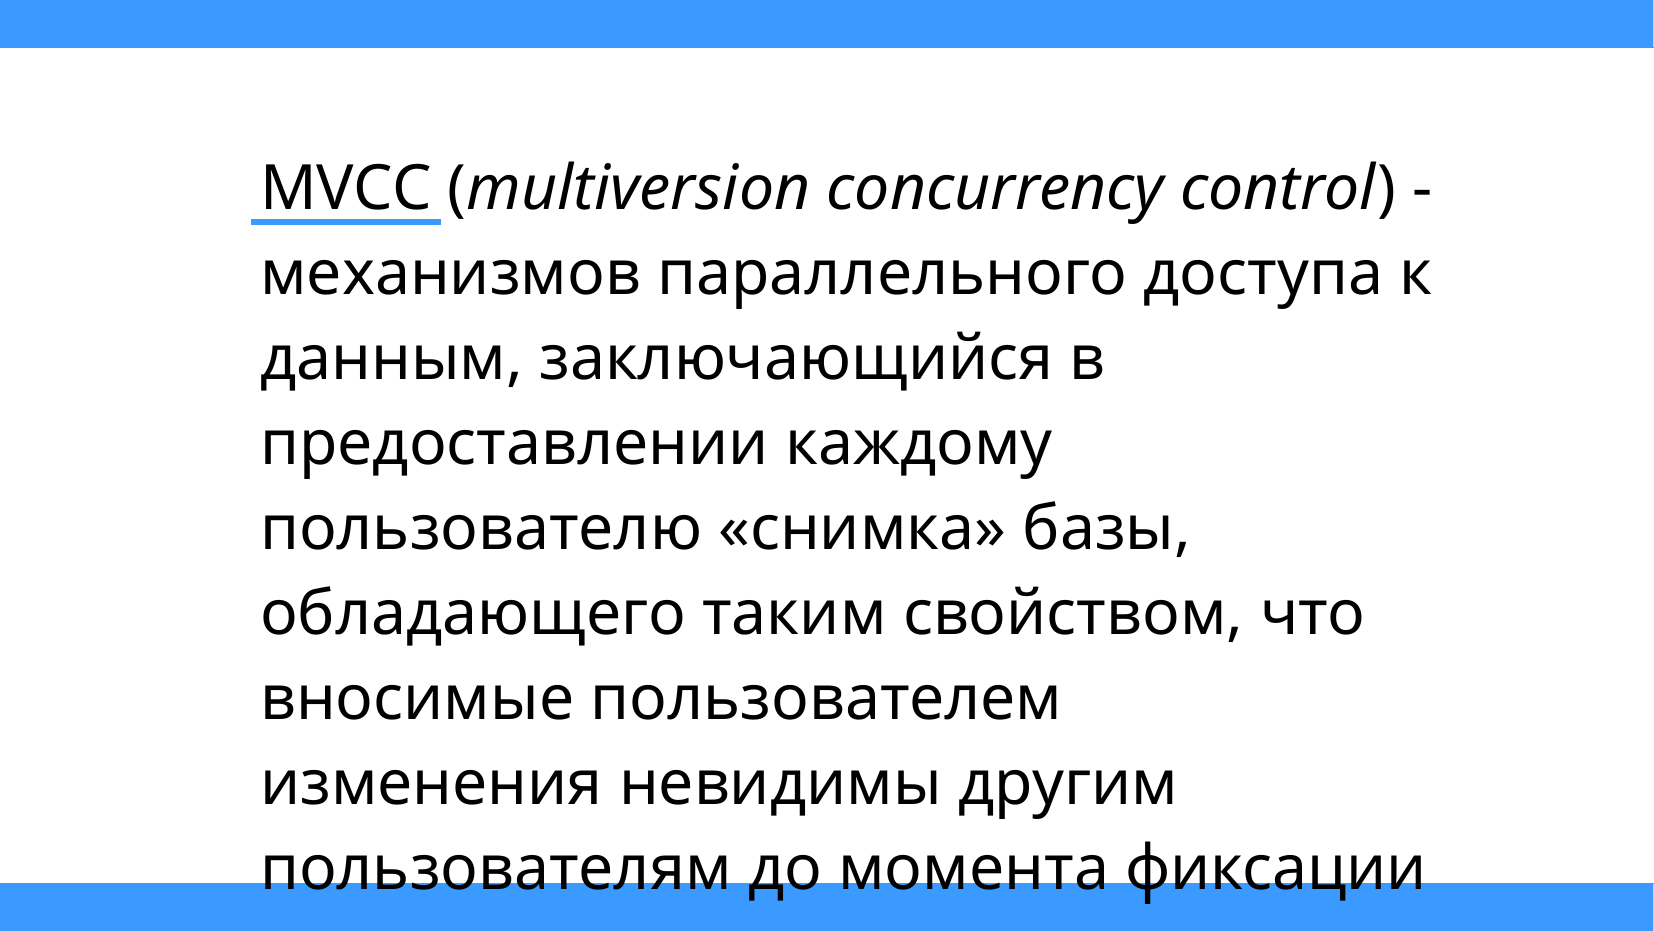

MVCC (multiversion concurrency control) - механизмов параллельного доступа к данным, заключающийся в предоставлении каждому пользователю «снимка» базы, обладающего таким свойством, что вносимые пользователем
изменения невидимы другим пользователям до момента фиксации транзакции.